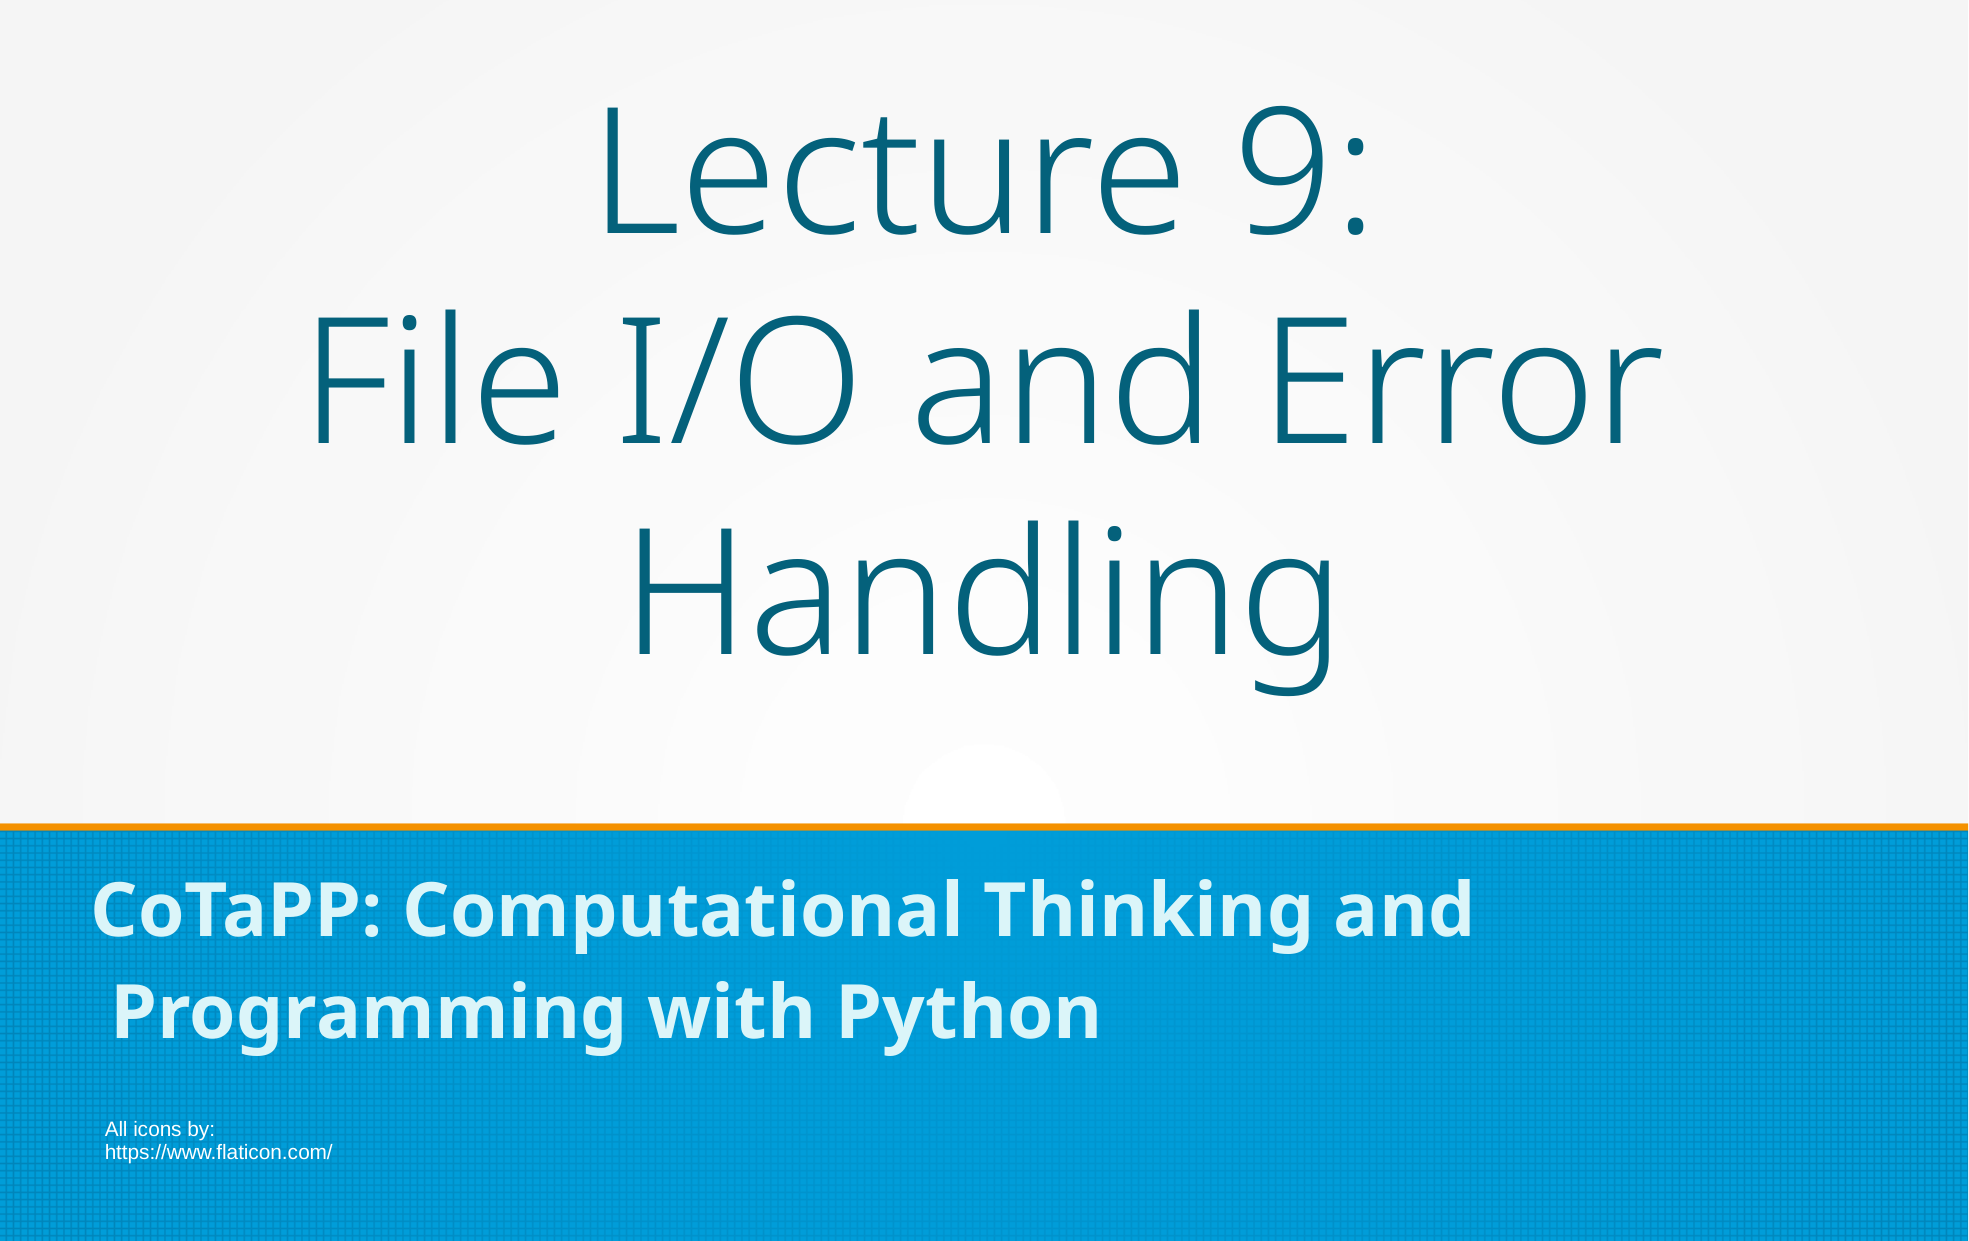

# Lecture 9: File I/O and Error Handling
CoTaPP: Computational Thinking and
 Programming with Python
All icons by: https://www.flaticon.com/